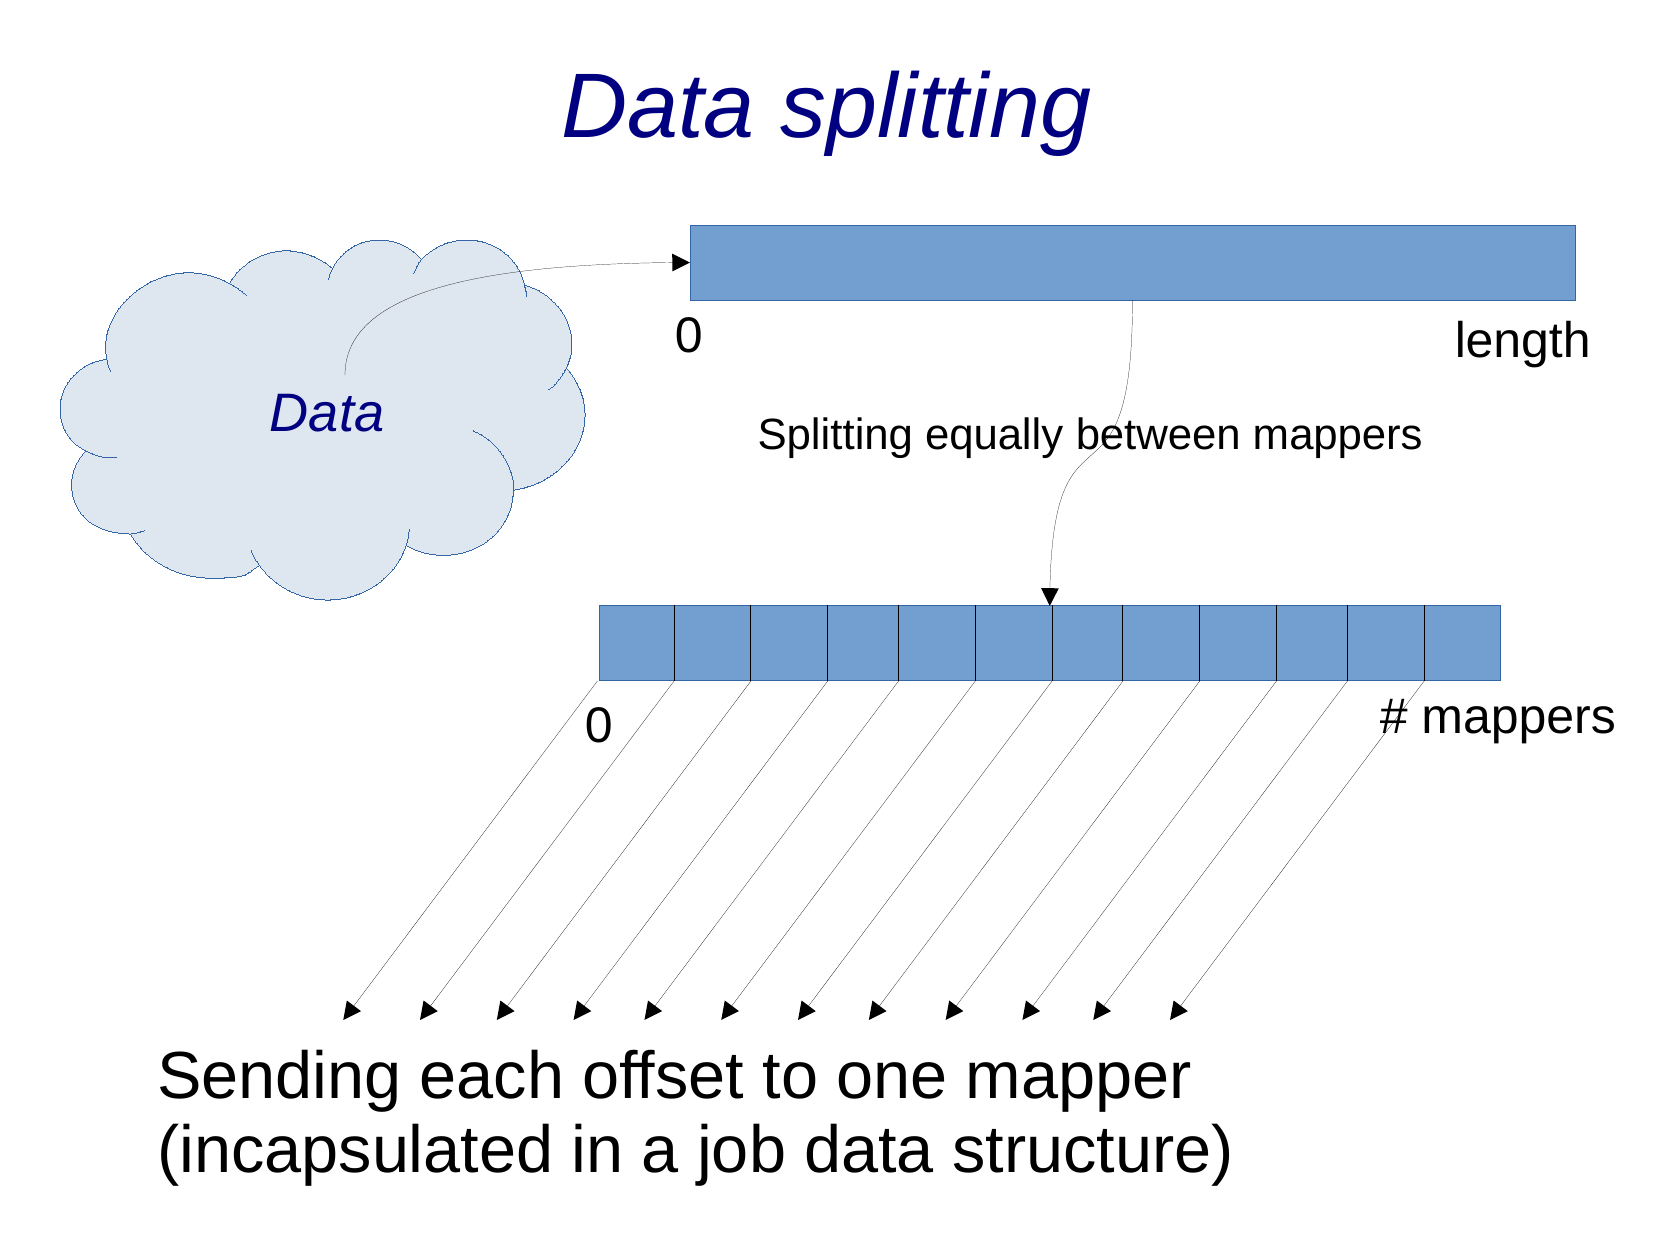

# Data splitting
0
length
Data
Splitting equally between mappers
# mappers
0
Sending each offset to one mapper (incapsulated in a job data structure)